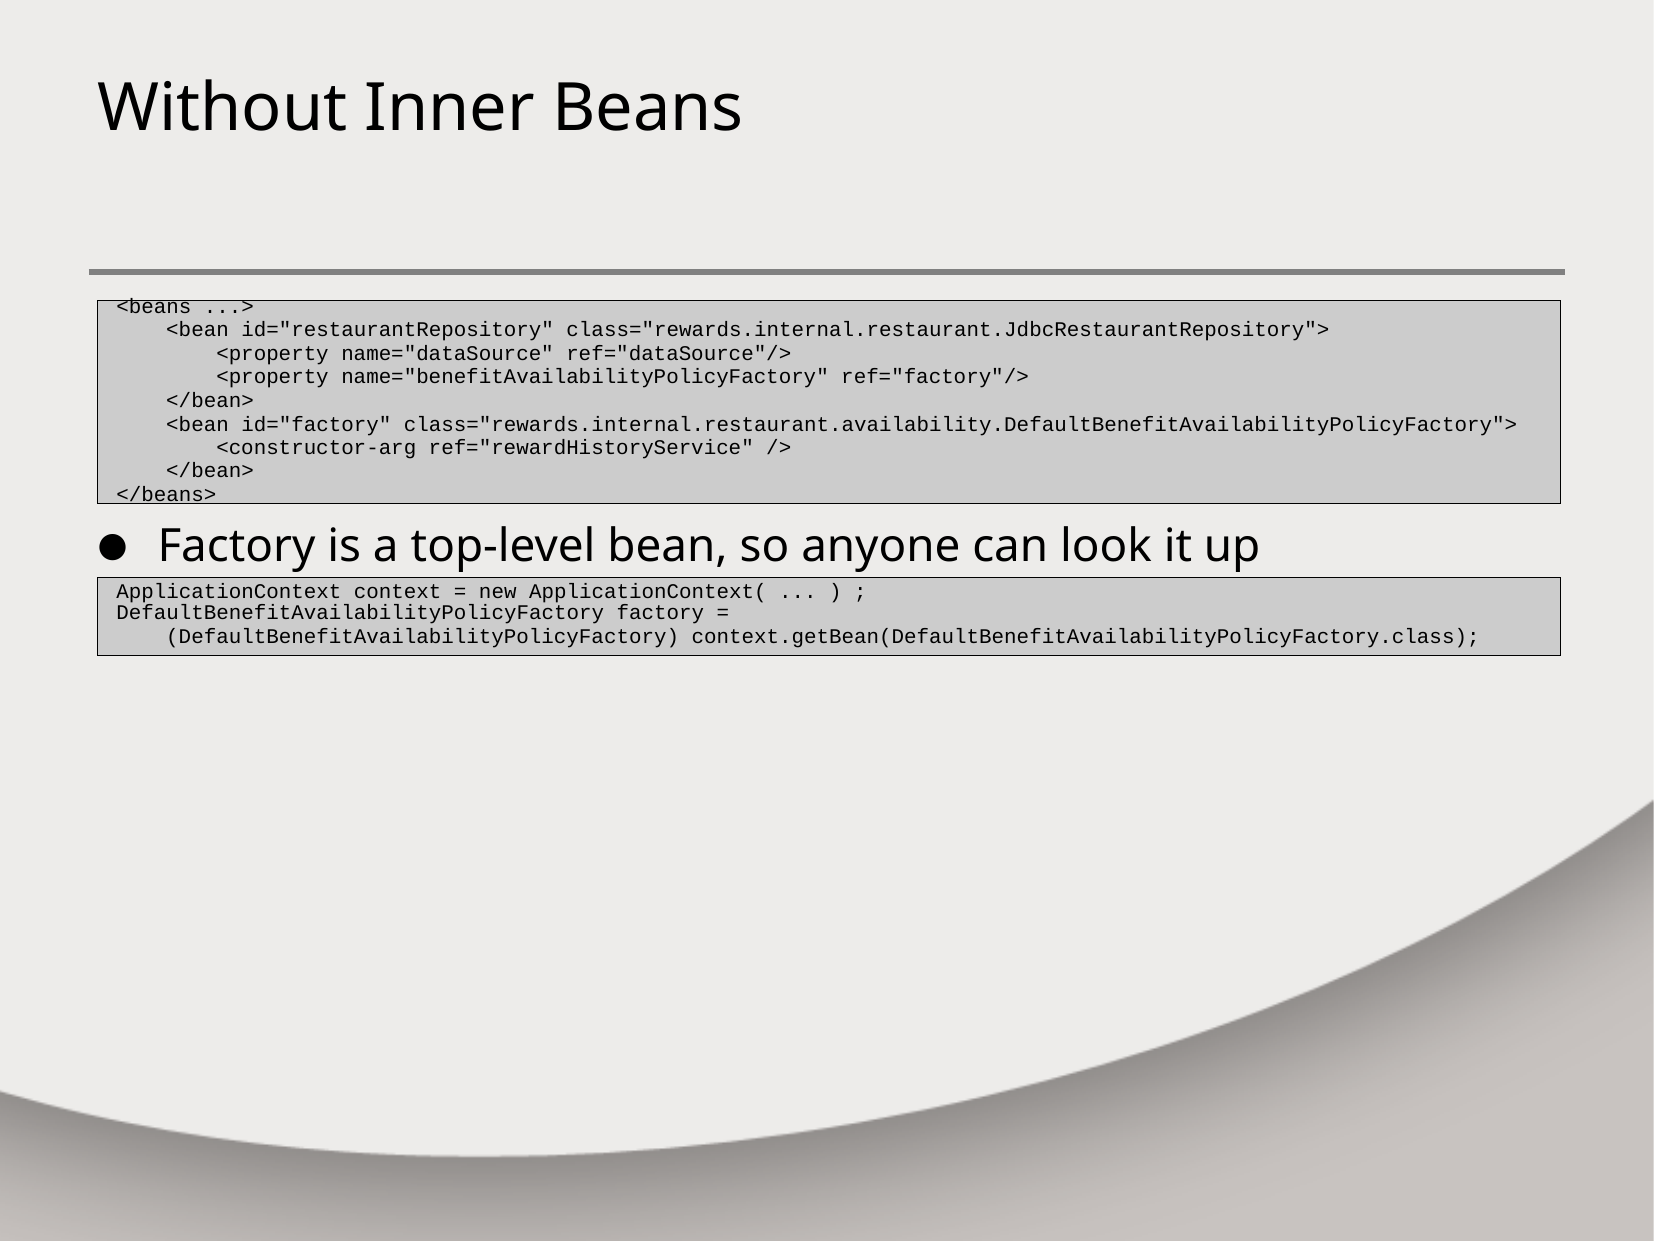

# Without Inner Beans
<beans ...>
 <bean id="restaurantRepository" class="rewards.internal.restaurant.JdbcRestaurantRepository">
 <property name="dataSource" ref="dataSource"/>
 <property name="benefitAvailabilityPolicyFactory" ref="factory"/>
 </bean>
 <bean id="factory" class="rewards.internal.restaurant.availability.DefaultBenefitAvailabilityPolicyFactory">
 <constructor-arg ref="rewardHistoryService" />
 </bean>
</beans>
Factory is a top-level bean, so anyone can look it up
ApplicationContext context = new ApplicationContext( ... ) ;
DefaultBenefitAvailabilityPolicyFactory factory =
 (DefaultBenefitAvailabilityPolicyFactory) context.getBean(DefaultBenefitAvailabilityPolicyFactory.class);